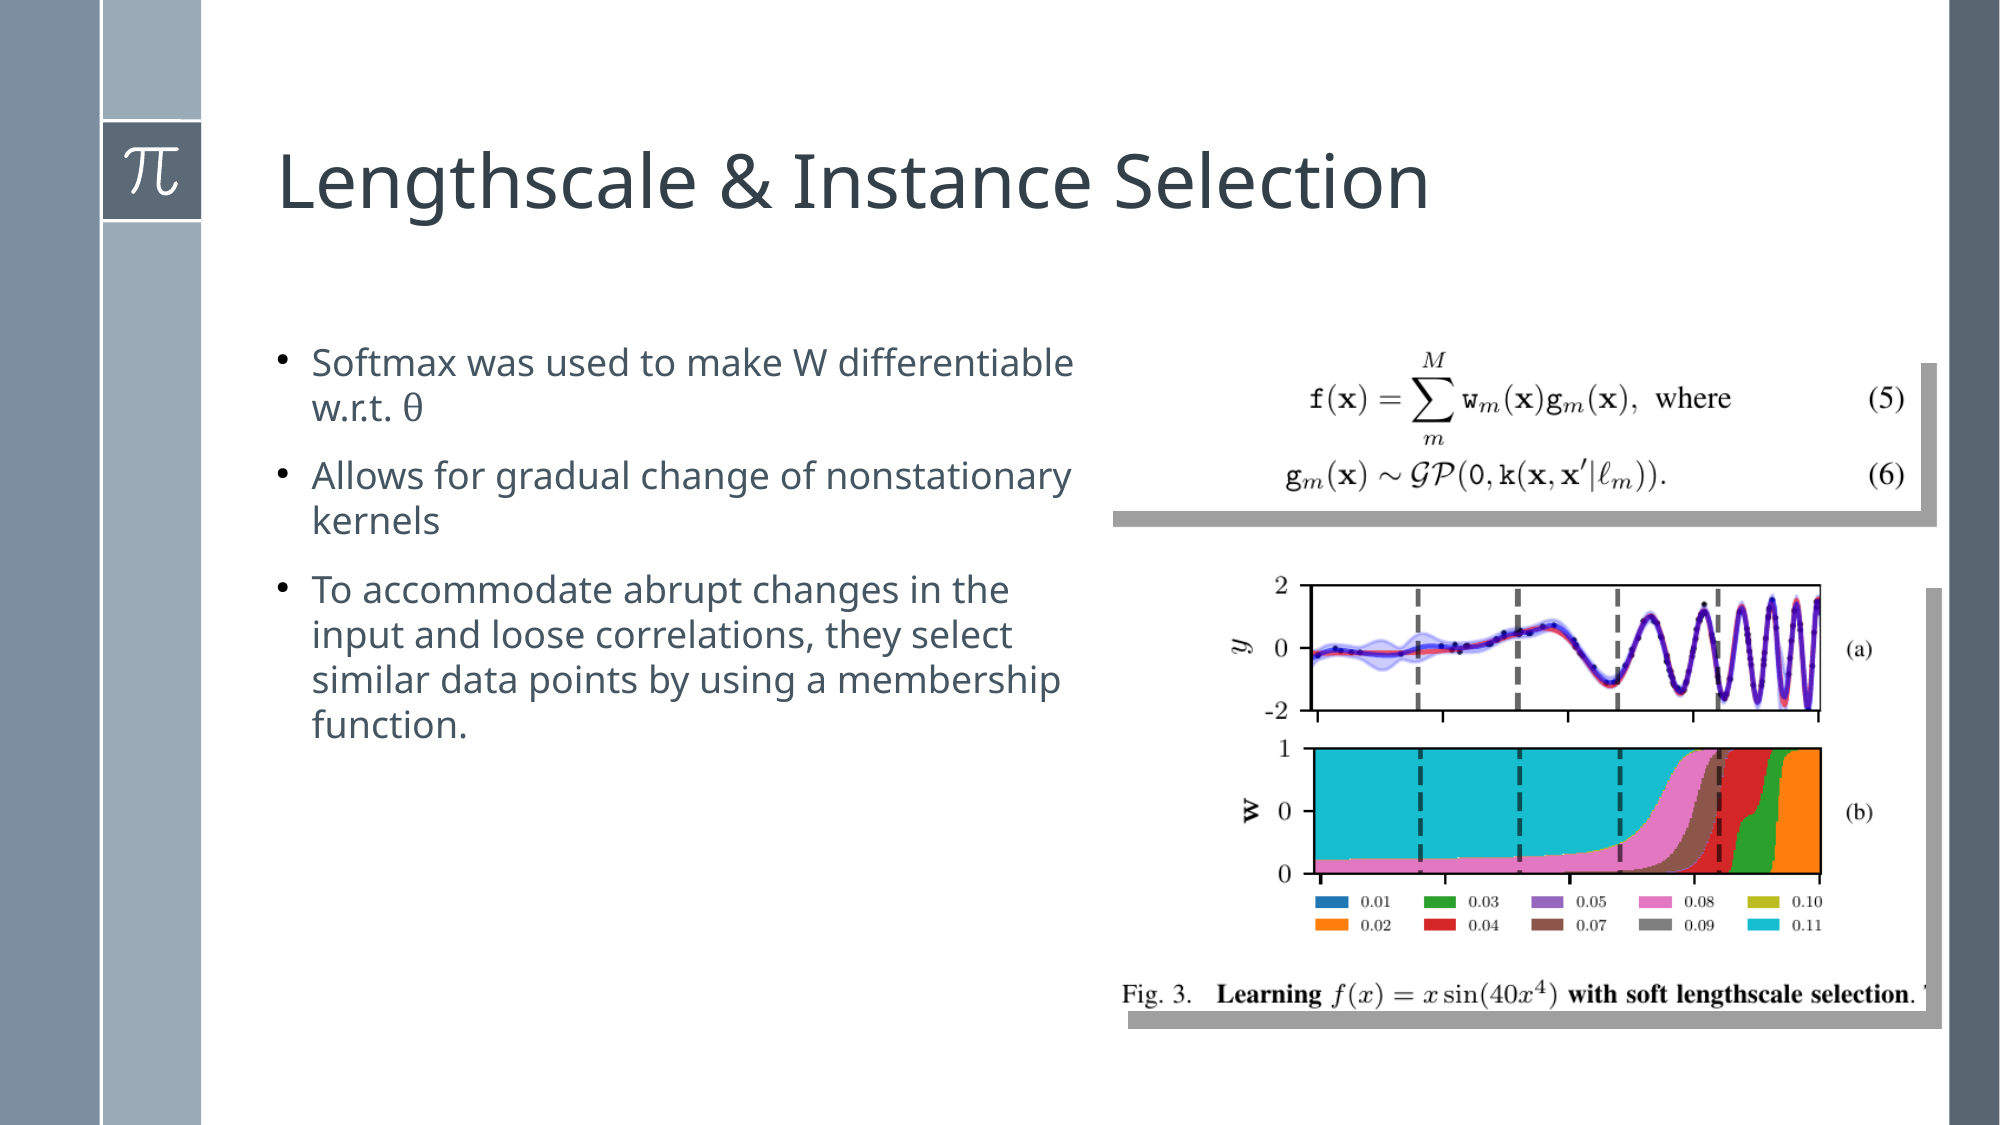

Lengthscale & Instance Selection
Softmax was used to make W differentiable w.r.t. θ
Allows for gradual change of nonstationary kernels
To accommodate abrupt changes in the input and loose correlations, they select similar data points by using a membership function.